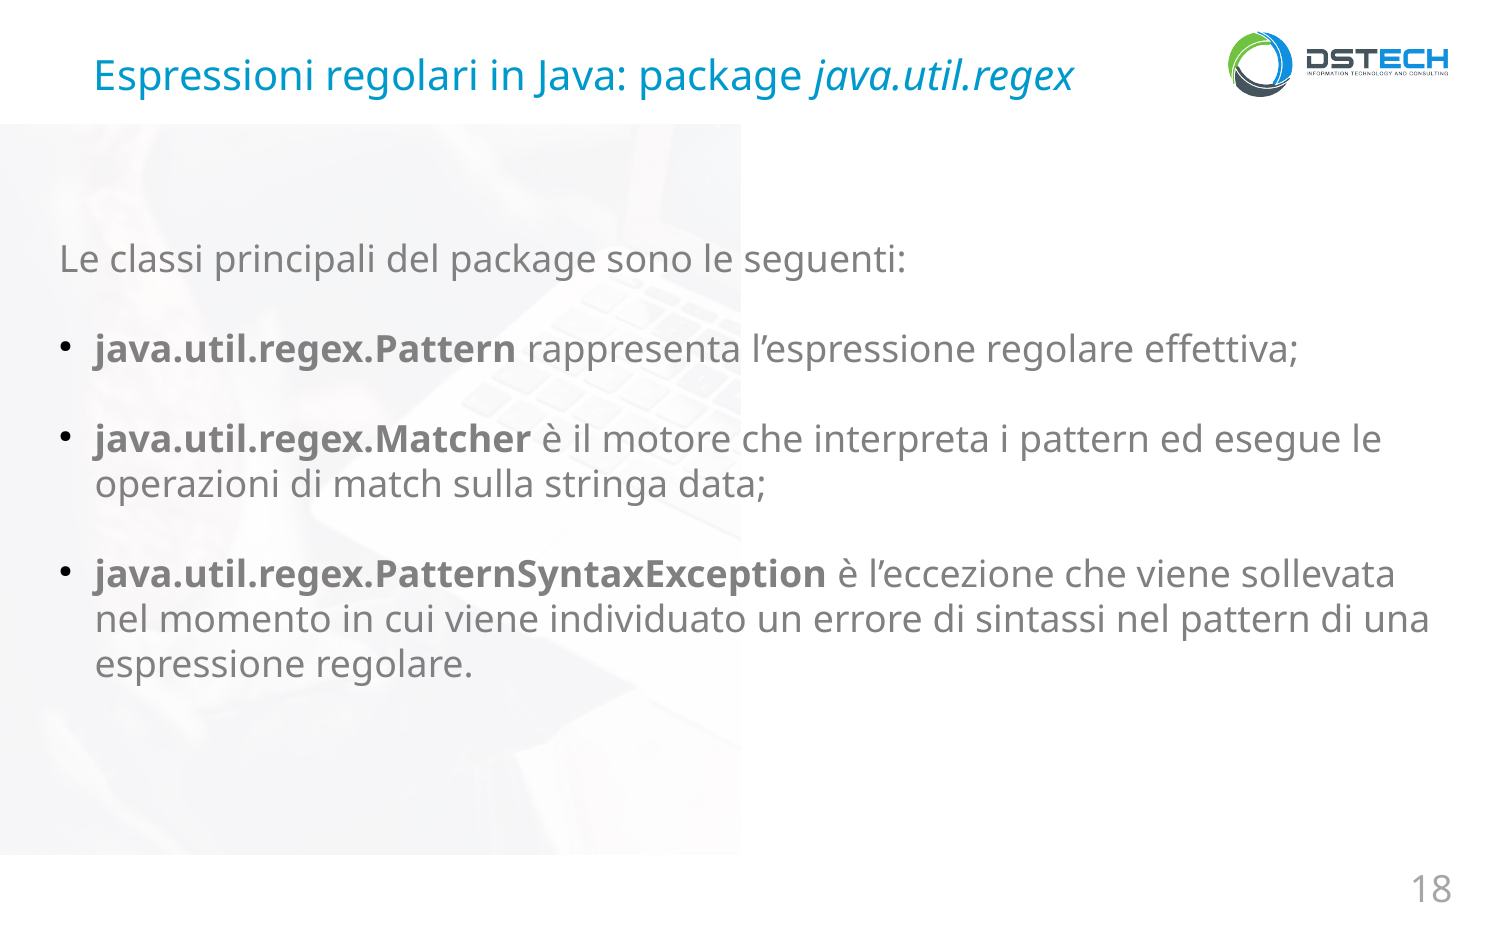

Espressioni regolari in Java: package java.util.regex
Le classi principali del package sono le seguenti:
java.util.regex.Pattern rappresenta l’espressione regolare effettiva;
java.util.regex.Matcher è il motore che interpreta i pattern ed esegue le operazioni di match sulla stringa data;
java.util.regex.PatternSyntaxException è l’eccezione che viene sollevata nel momento in cui viene individuato un errore di sintassi nel pattern di una espressione regolare.
18